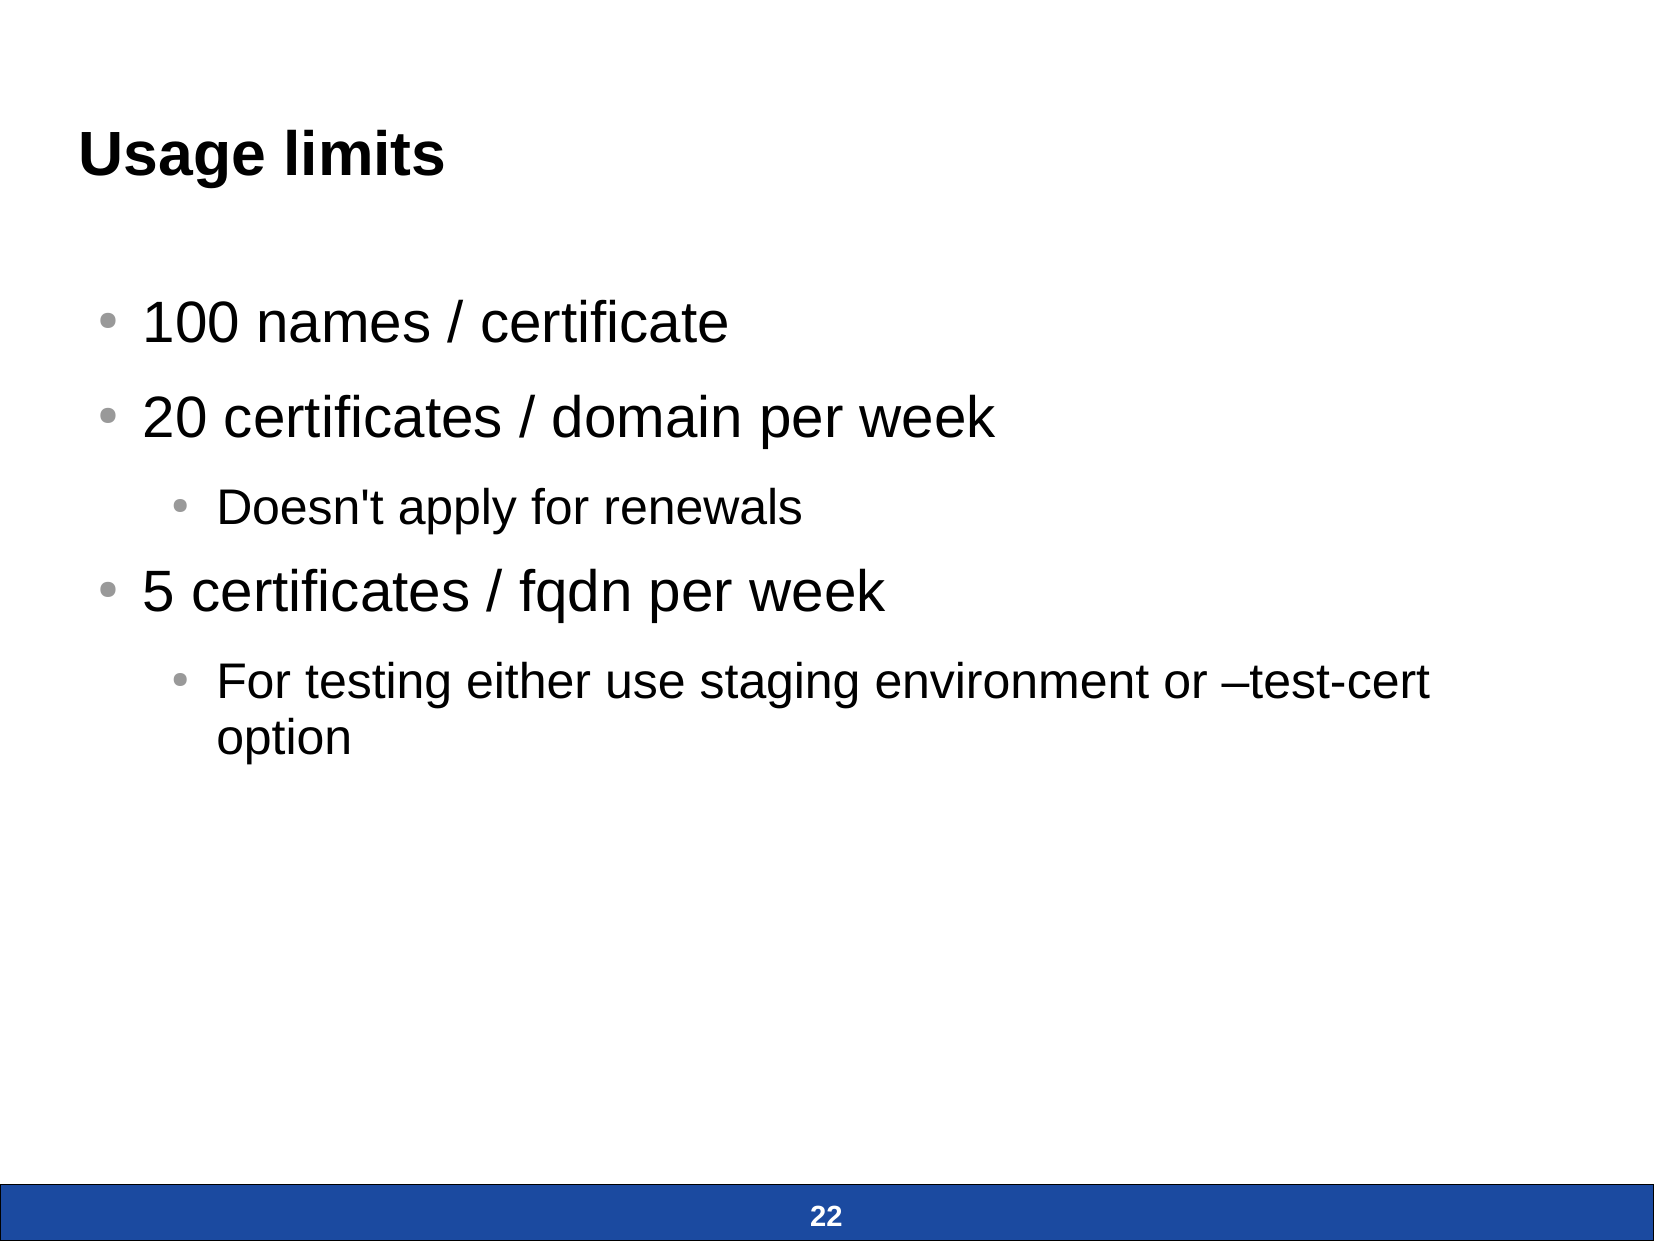

# Usage limits
100 names / certificate
20 certificates / domain per week
Doesn't apply for renewals
5 certificates / fqdn per week
For testing either use staging environment or –test-cert option
22